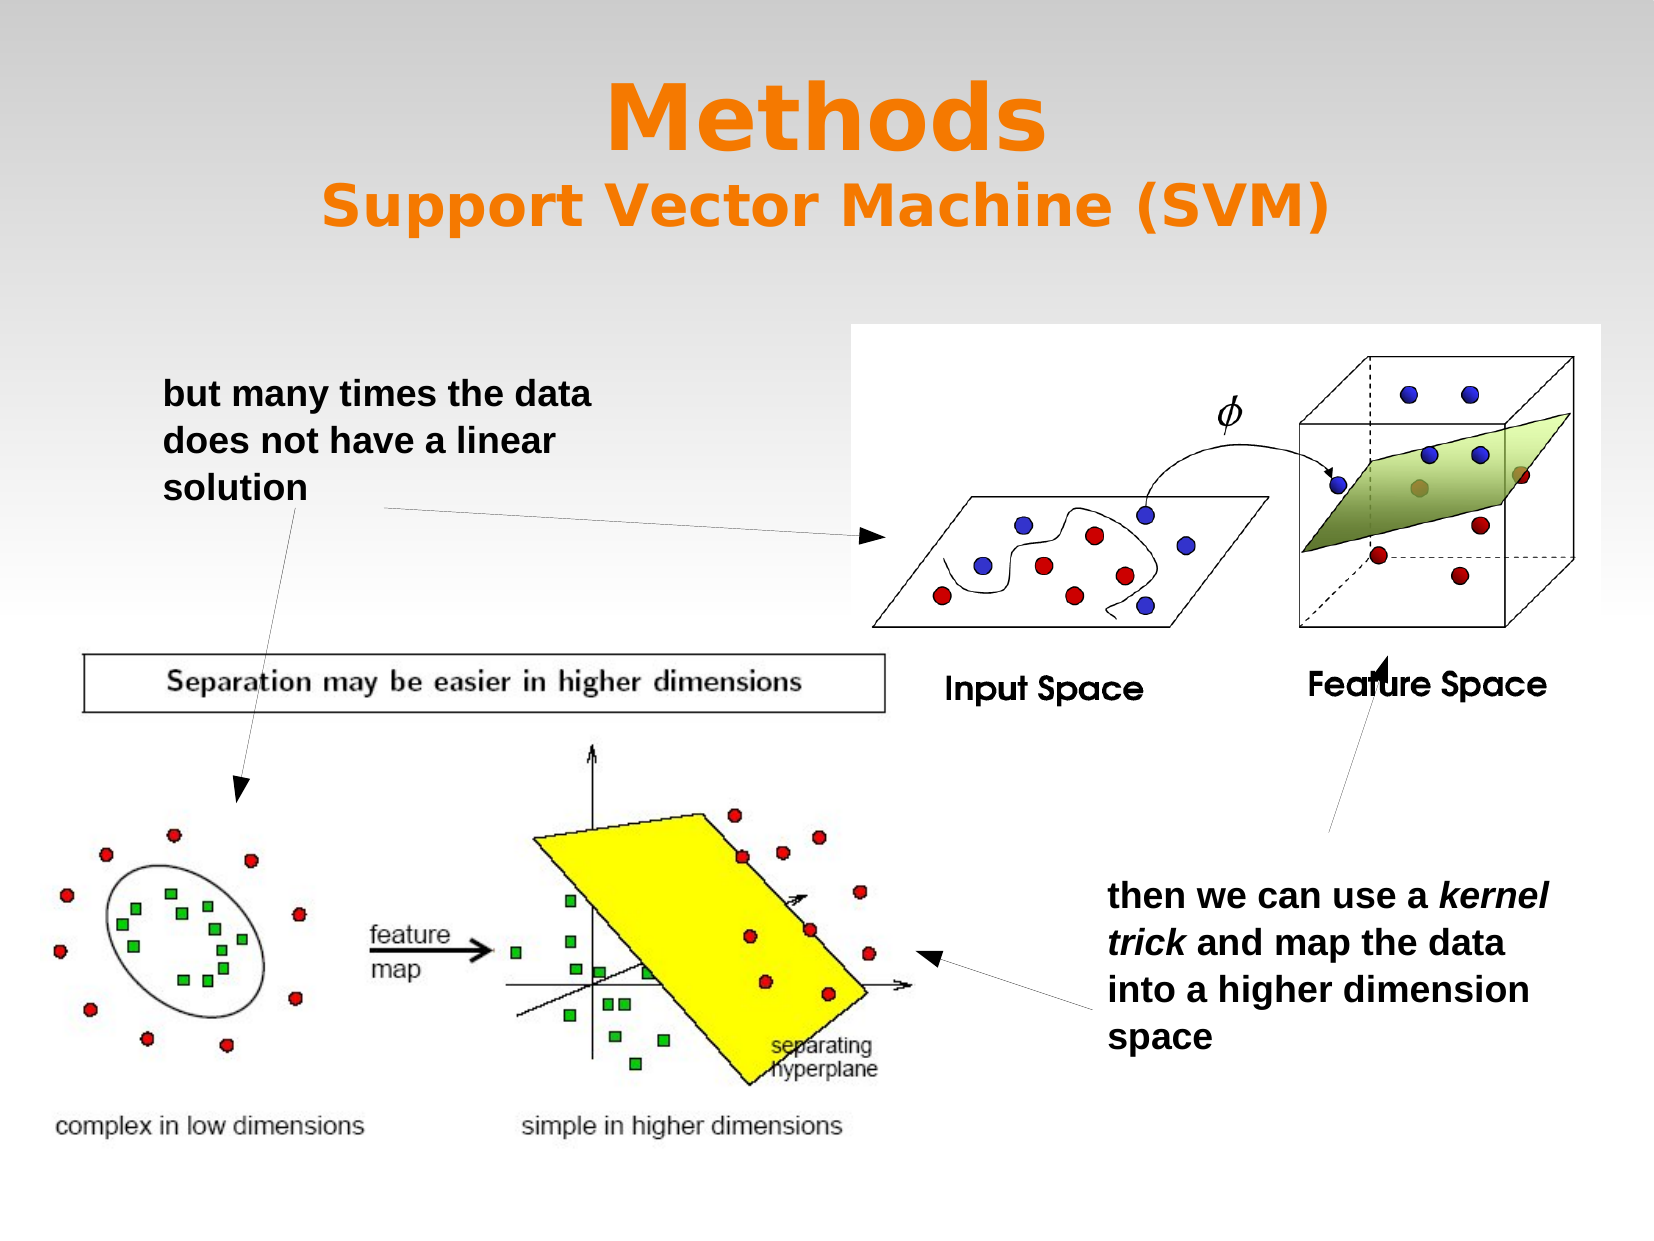

# Methods Support Vector Machine (SVM)
but many times the data does not have a linear solution
then we can use a kernel trick and map the data into a higher dimension space